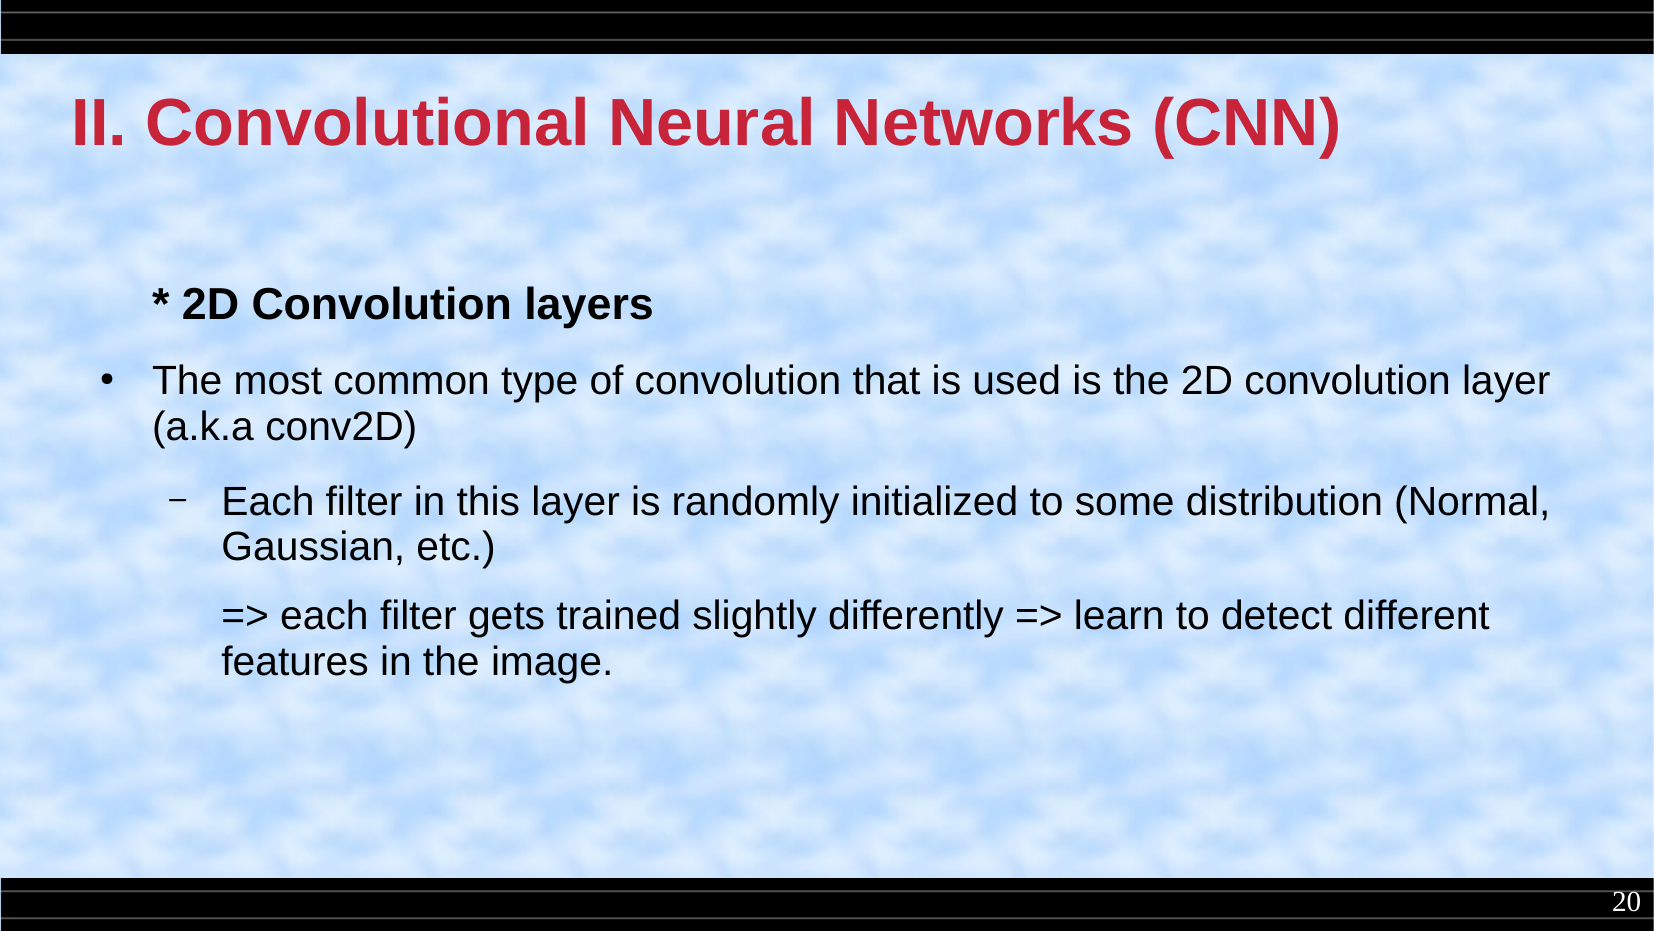

# II. Convolutional Neural Networks (CNN)
* 2D Convolution layers
The most common type of convolution that is used is the 2D convolution layer (a.k.a conv2D)
Each filter in this layer is randomly initialized to some distribution (Normal, Gaussian, etc.)
=> each filter gets trained slightly differently => learn to detect different features in the image.